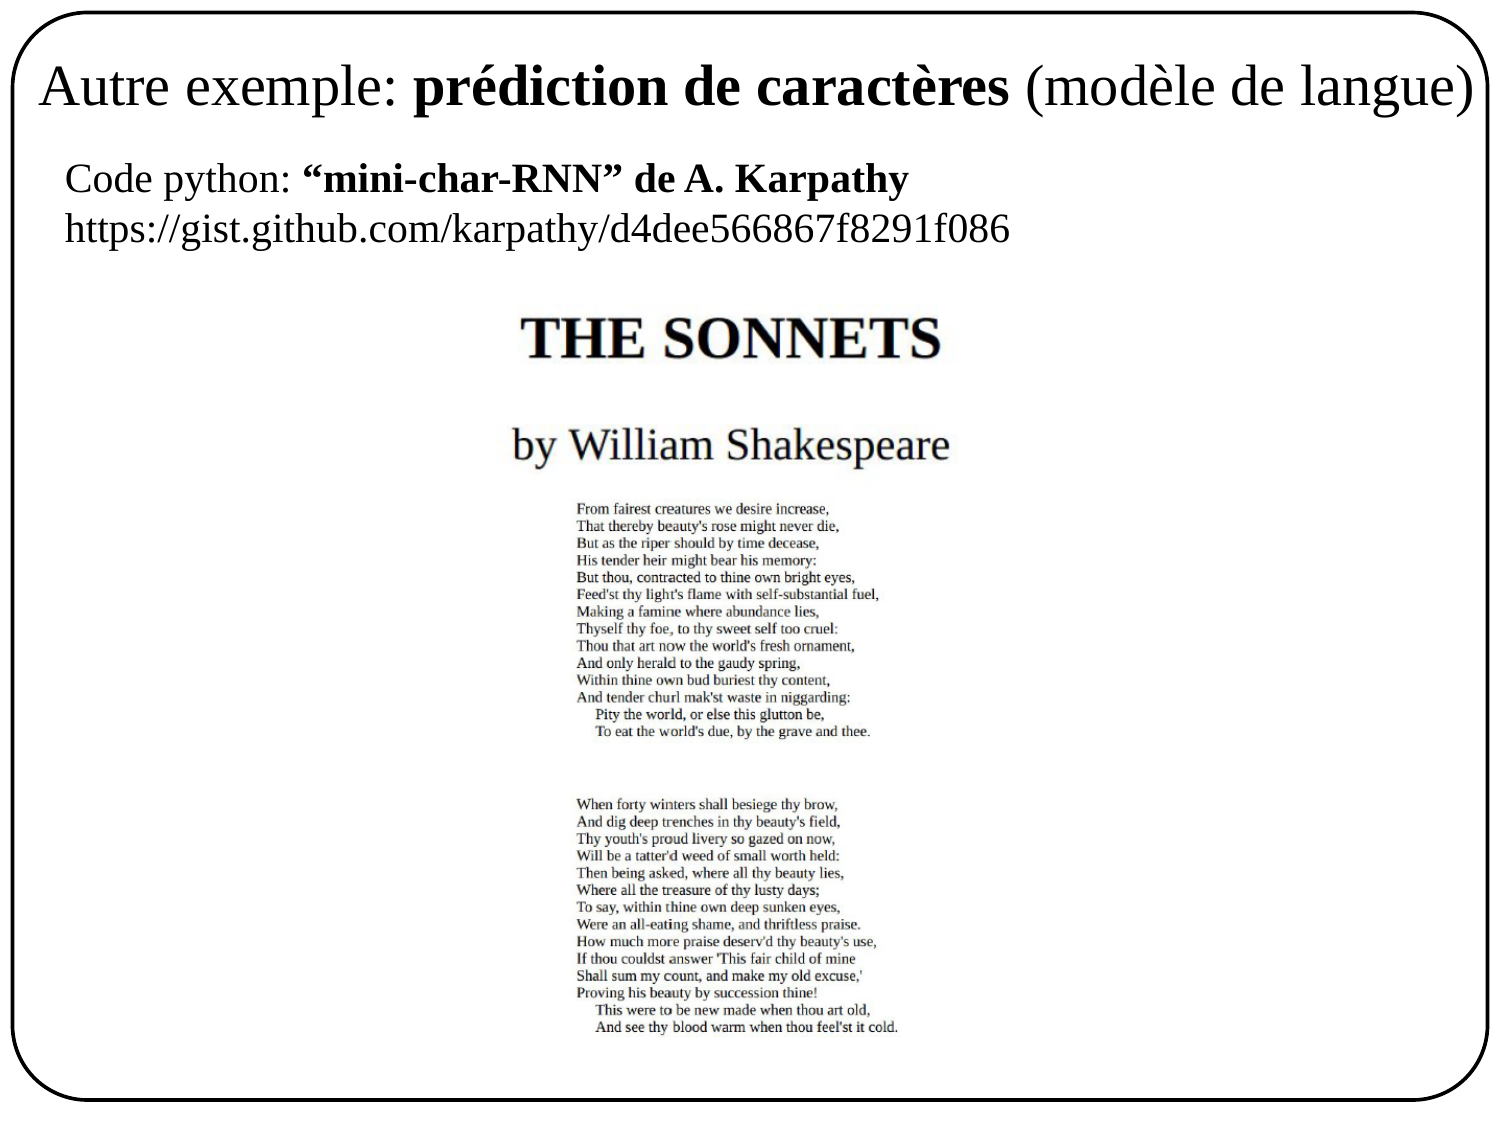

Autre exemple: prédiction de caractères (modèle de langue)
Code python: “mini-char-RNN” de A. Karpathy https://gist.github.com/karpathy/d4dee566867f8291f086